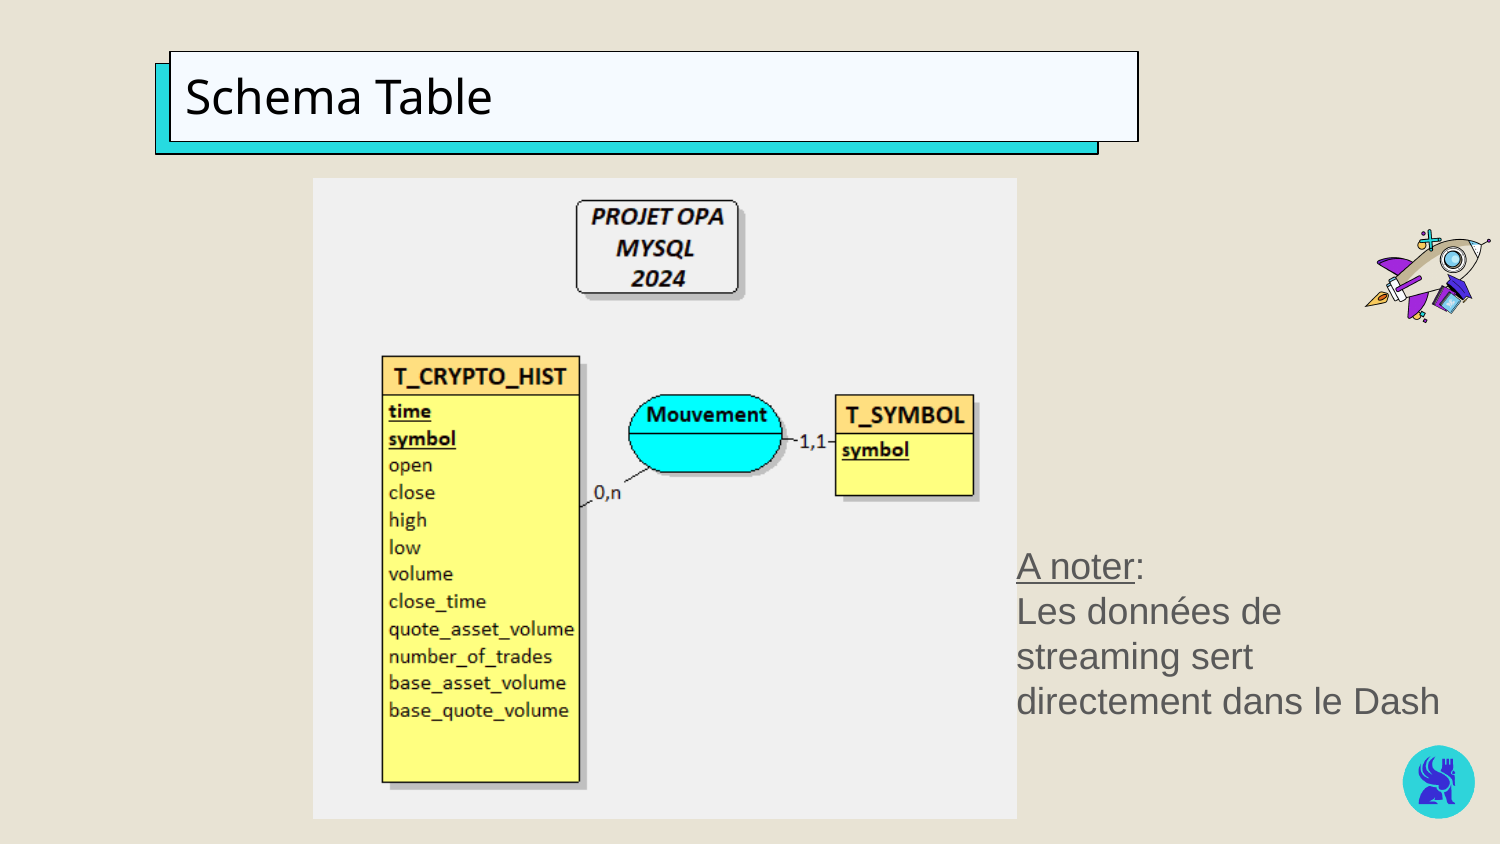

# Schema Table
A noter:
Les données de streaming sert directement dans le Dash